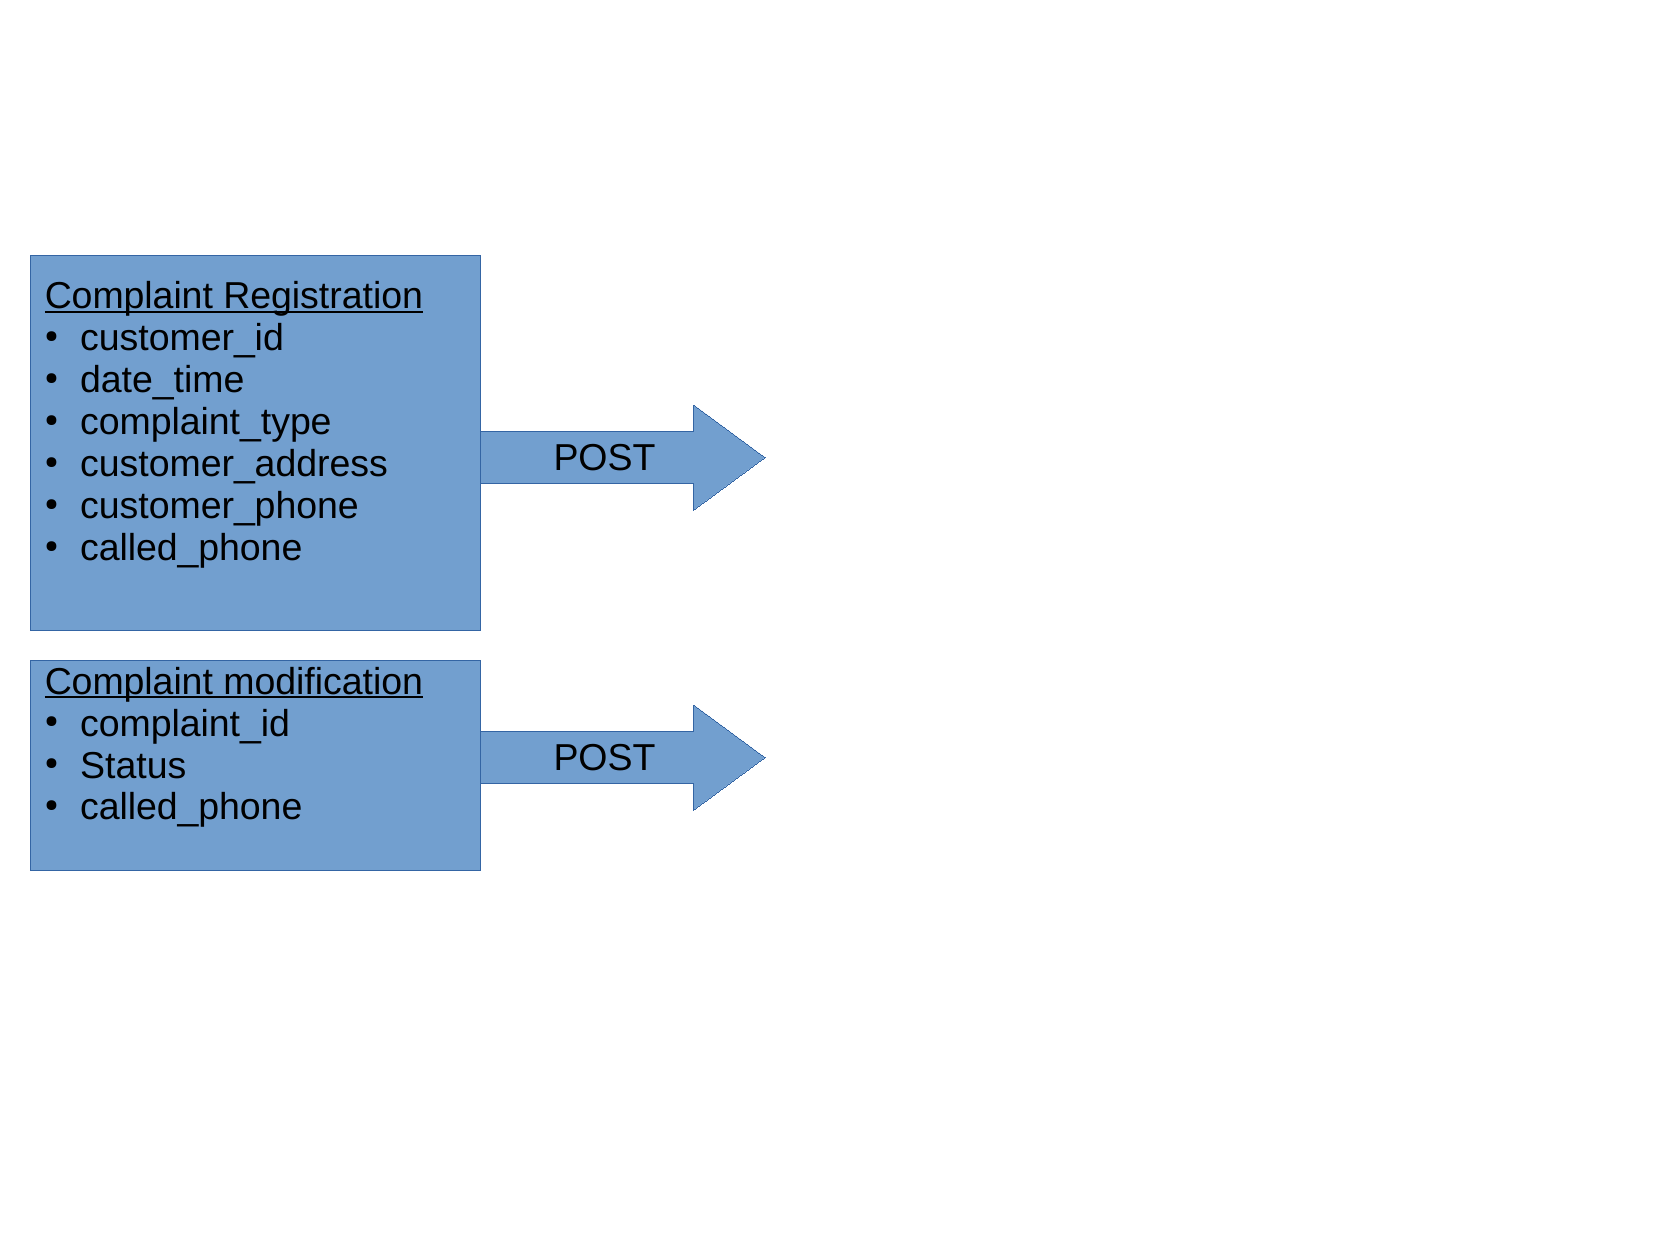

Complaint Registration
customer_id
date_time
complaint_type
customer_address
customer_phone
called_phone
POST
Complaint modification
complaint_id
Status
called_phone
POST